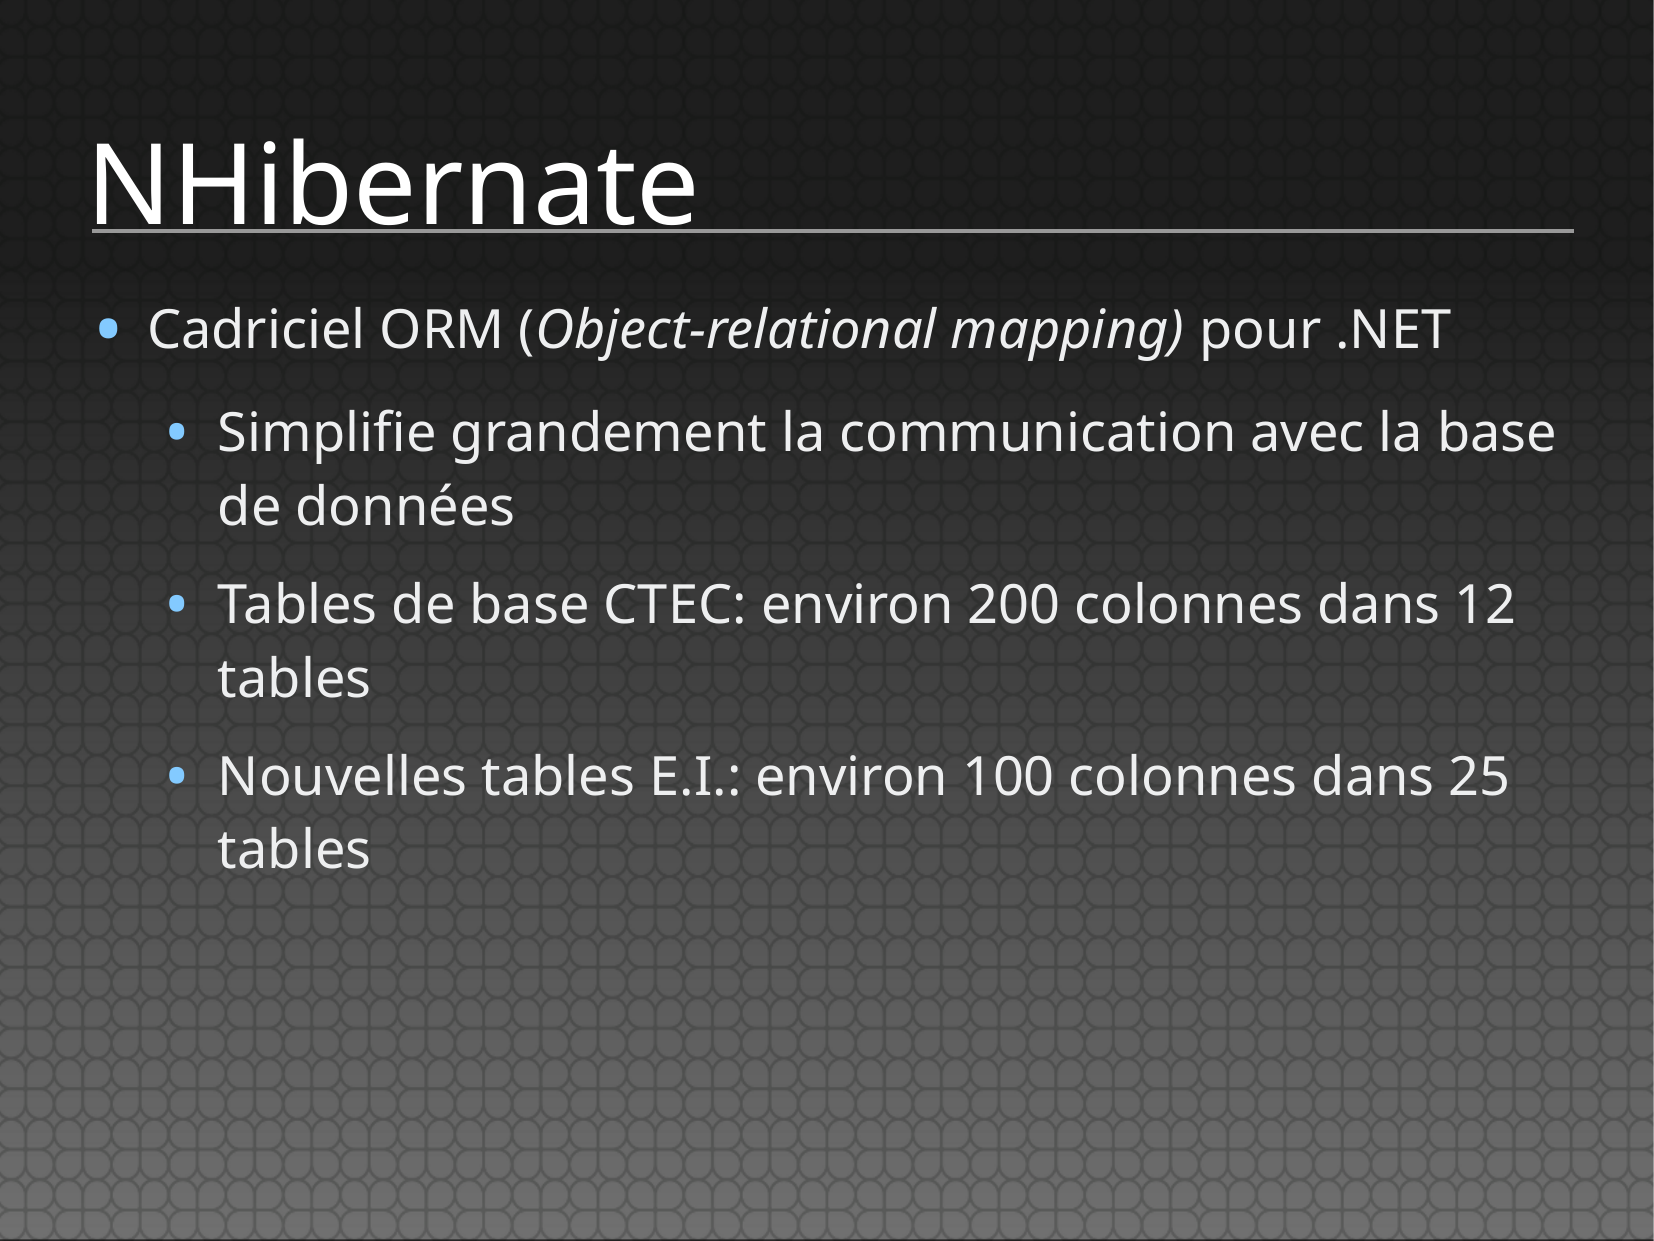

# NHibernate
Cadriciel ORM (Object-relational mapping) pour .NET
Simplifie grandement la communication avec la base de données
Tables de base CTEC: environ 200 colonnes dans 12 tables
Nouvelles tables E.I.: environ 100 colonnes dans 25 tables